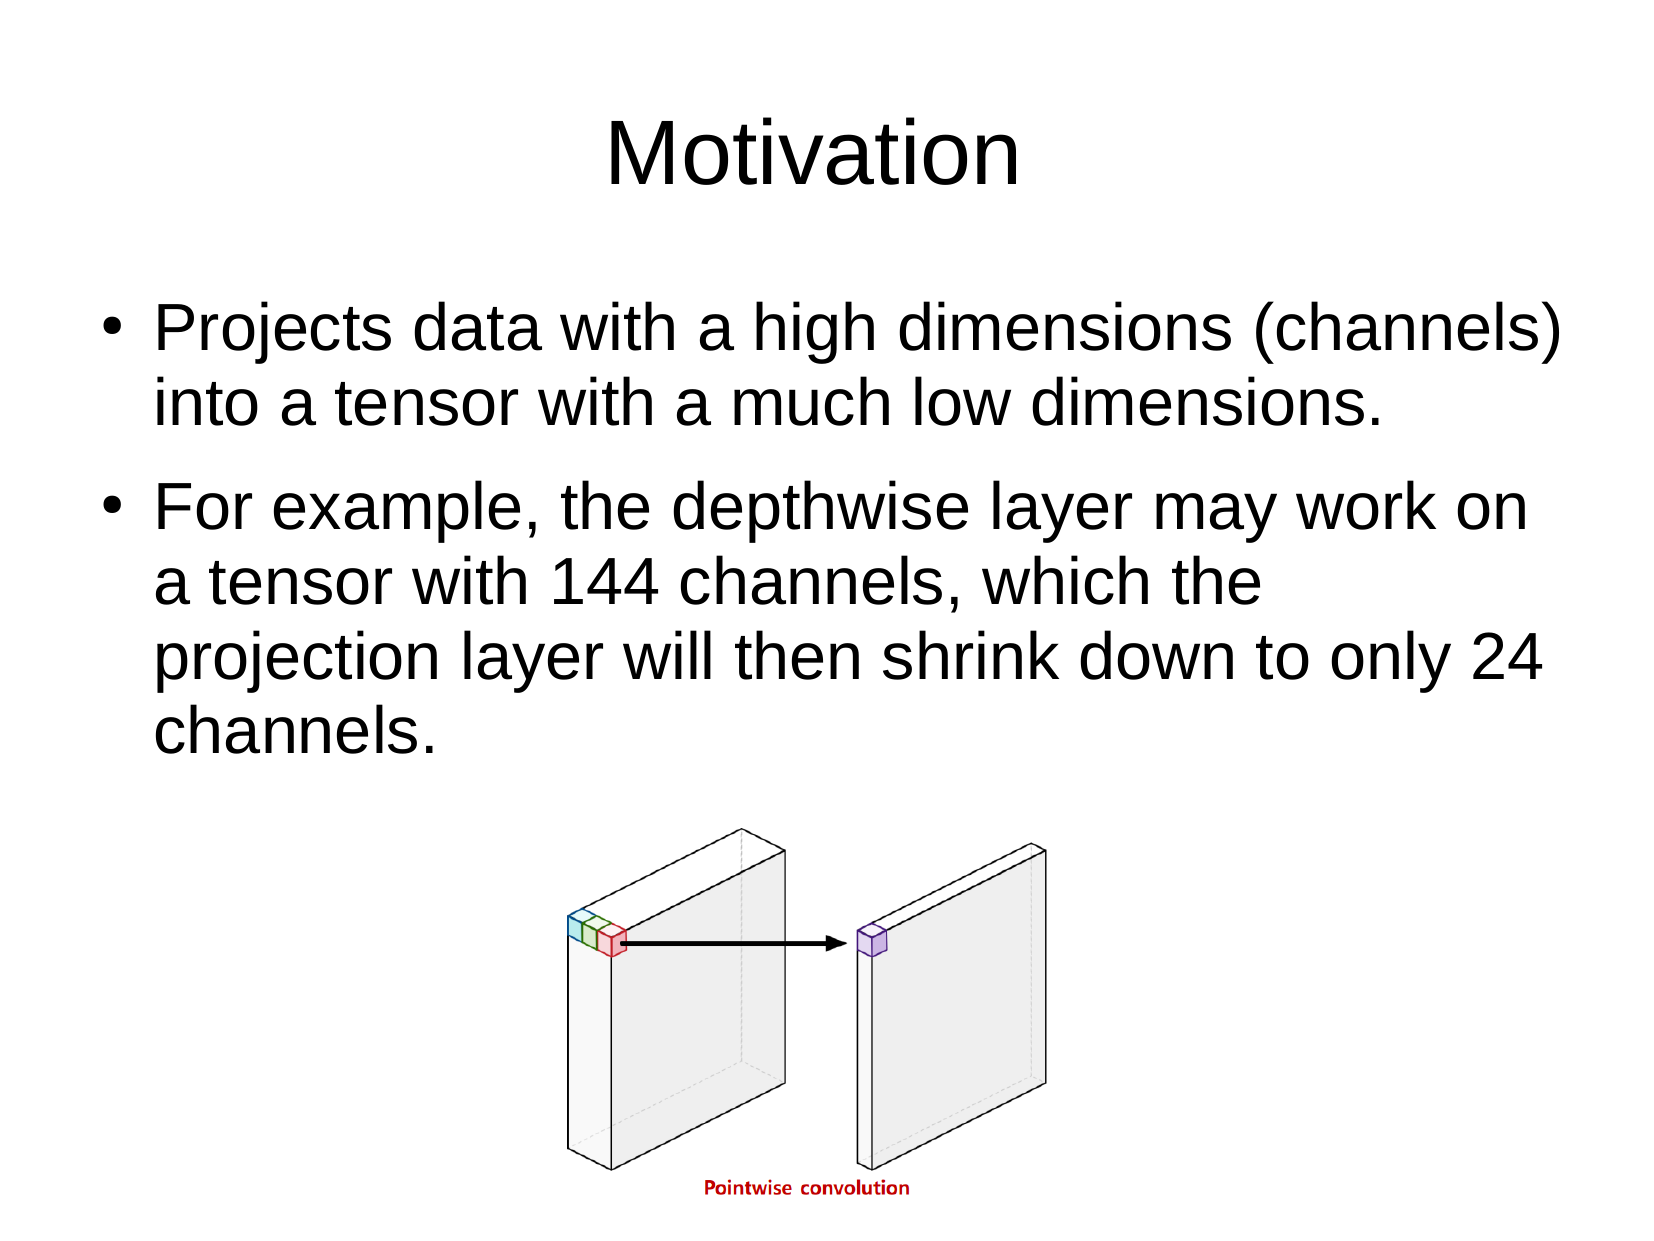

# Motivation
Projects data with a high dimensions (channels) into a tensor with a much low dimensions.
For example, the depthwise layer may work on a tensor with 144 channels, which the projection layer will then shrink down to only 24 channels.